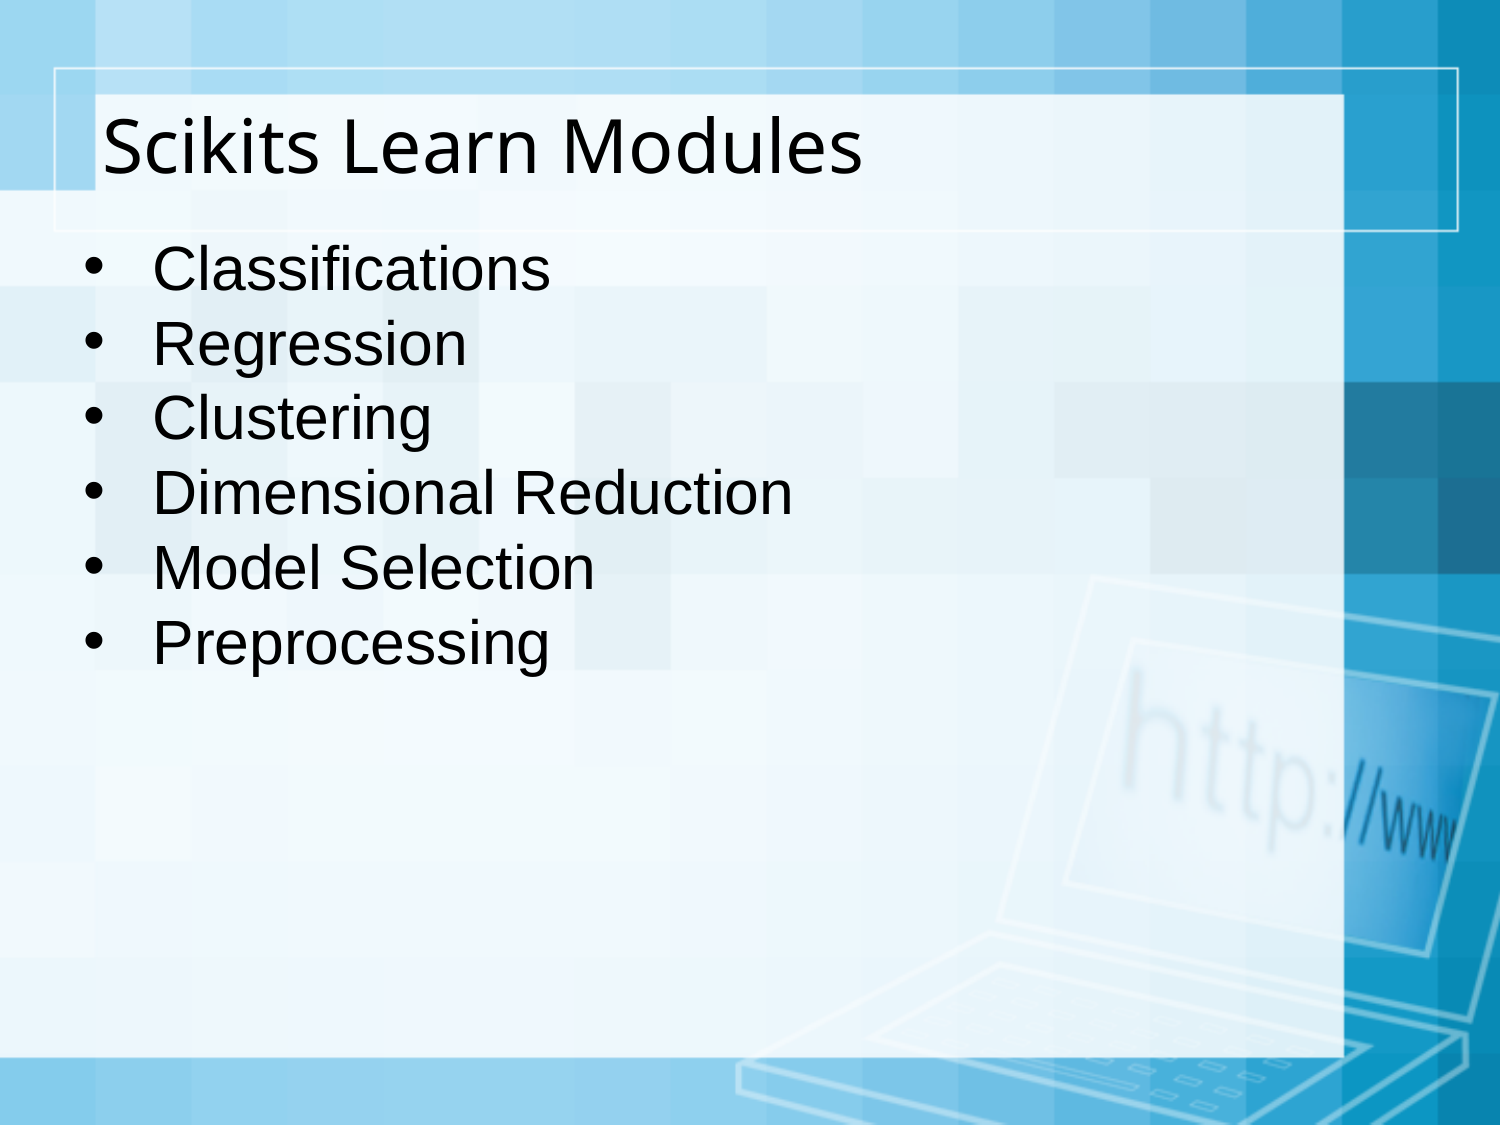

# Scikits Learn Modules
Classifications
Regression
Clustering
Dimensional Reduction
Model Selection
Preprocessing